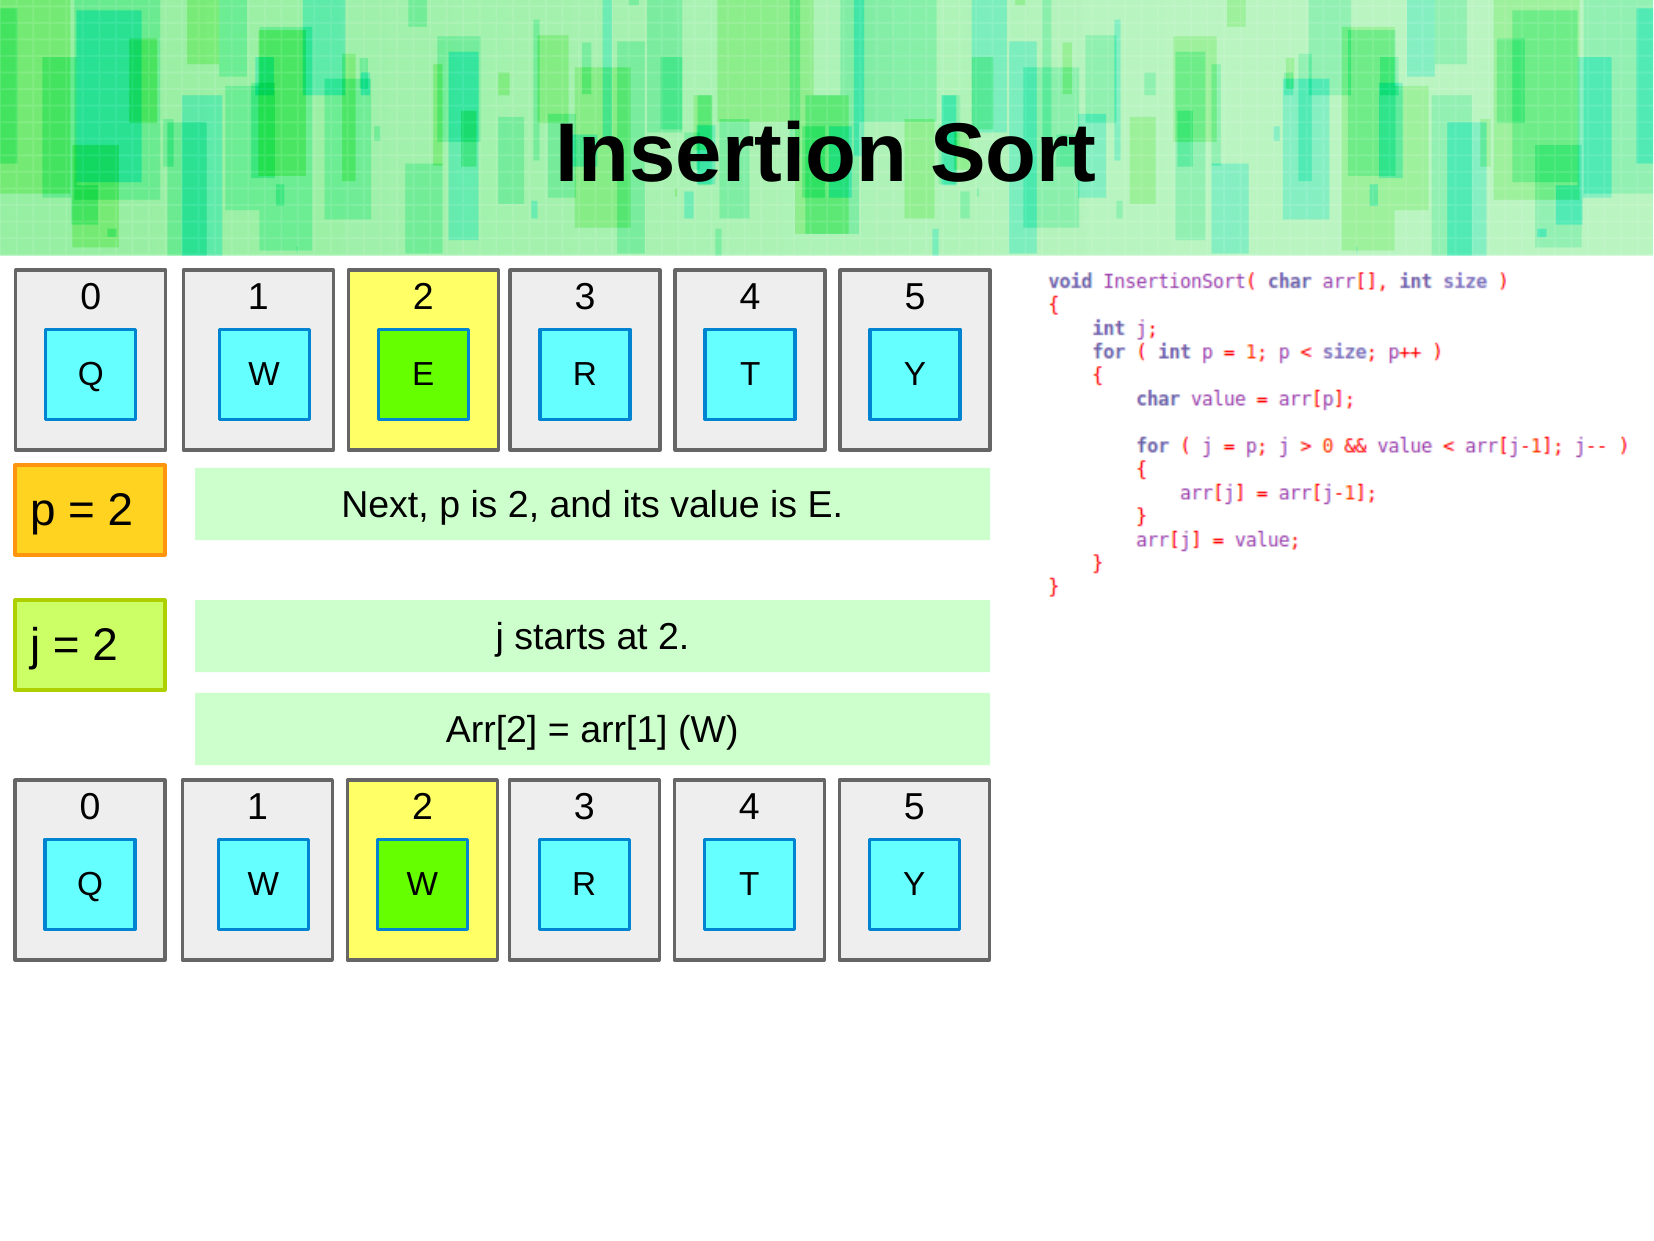

# Insertion Sort
0
1
2
3
4
5
Q
W
E
R
T
Y
p = 2
Next, p is 2, and its value is E.
j = 2
j starts at 2.
Arr[2] = arr[1] (W)
0
1
2
3
4
5
Q
W
W
R
T
Y